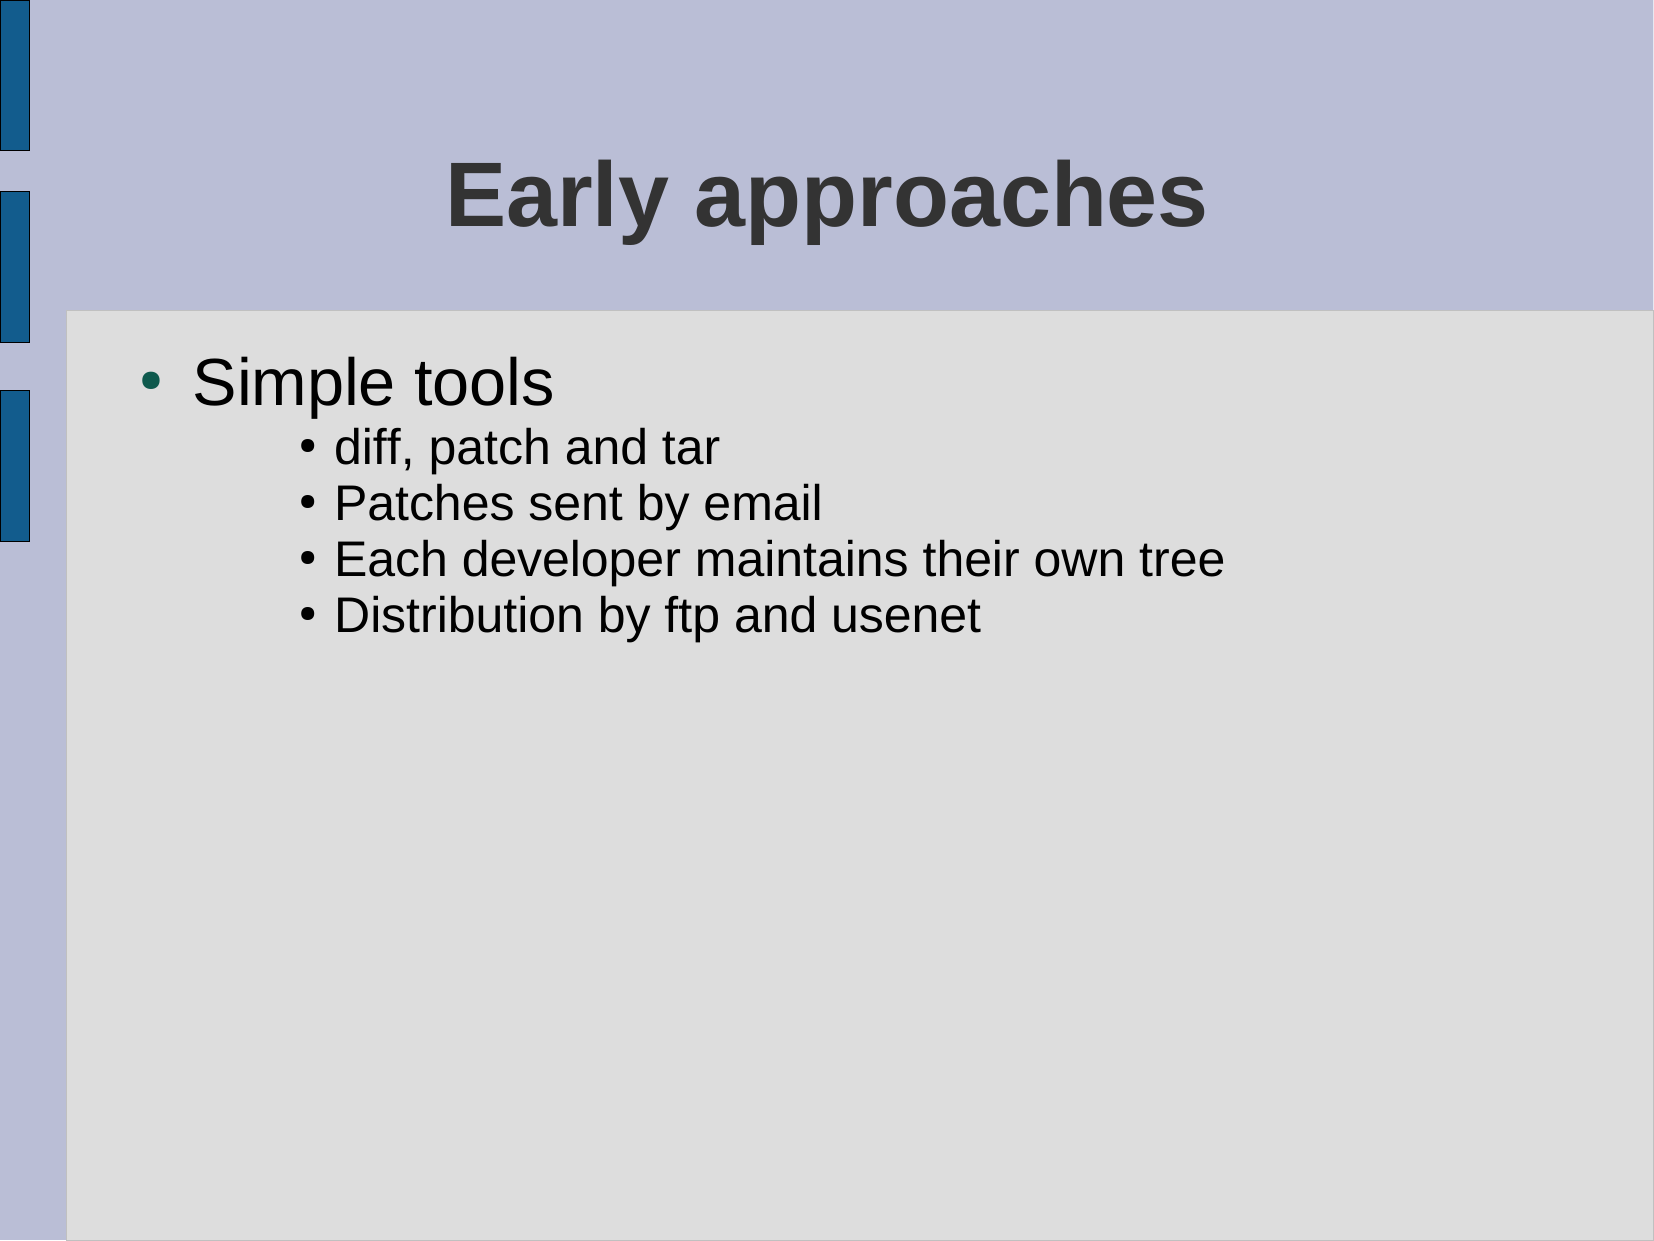

# Early approaches
Simple tools
diff, patch and tar
Patches sent by email
Each developer maintains their own tree
Distribution by ftp and usenet